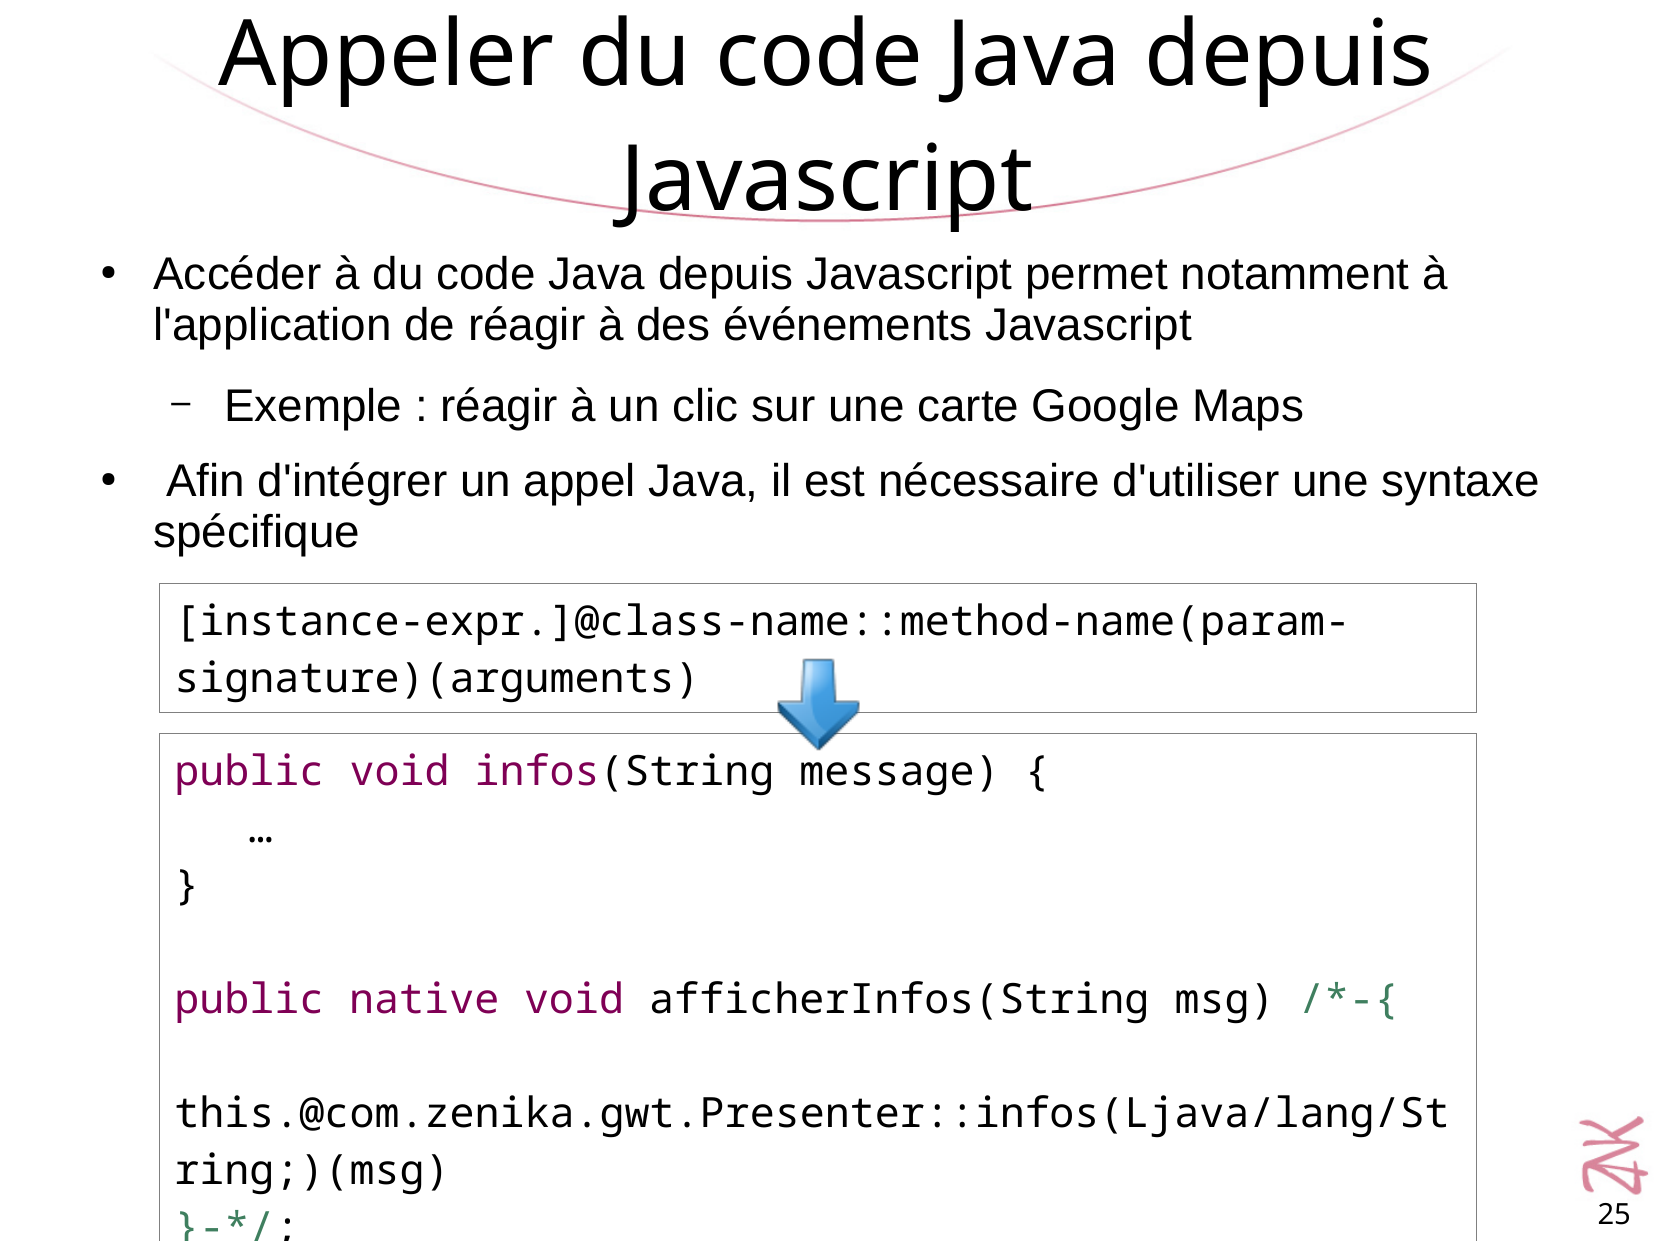

# Appeler du code Java depuis Javascript
Accéder à du code Java depuis Javascript permet notamment à l'application de réagir à des événements Javascript
Exemple : réagir à un clic sur une carte Google Maps
 Afin d'intégrer un appel Java, il est nécessaire d'utiliser une syntaxe spécifique
[instance-expr.]@class-name::method-name(param-signature)(arguments)
public void infos(String message) {
	…
}
public native void afficherInfos(String msg) /*-{
 this.@com.zenika.gwt.Presenter::infos(Ljava/lang/String;)(msg)
}-*/;
25